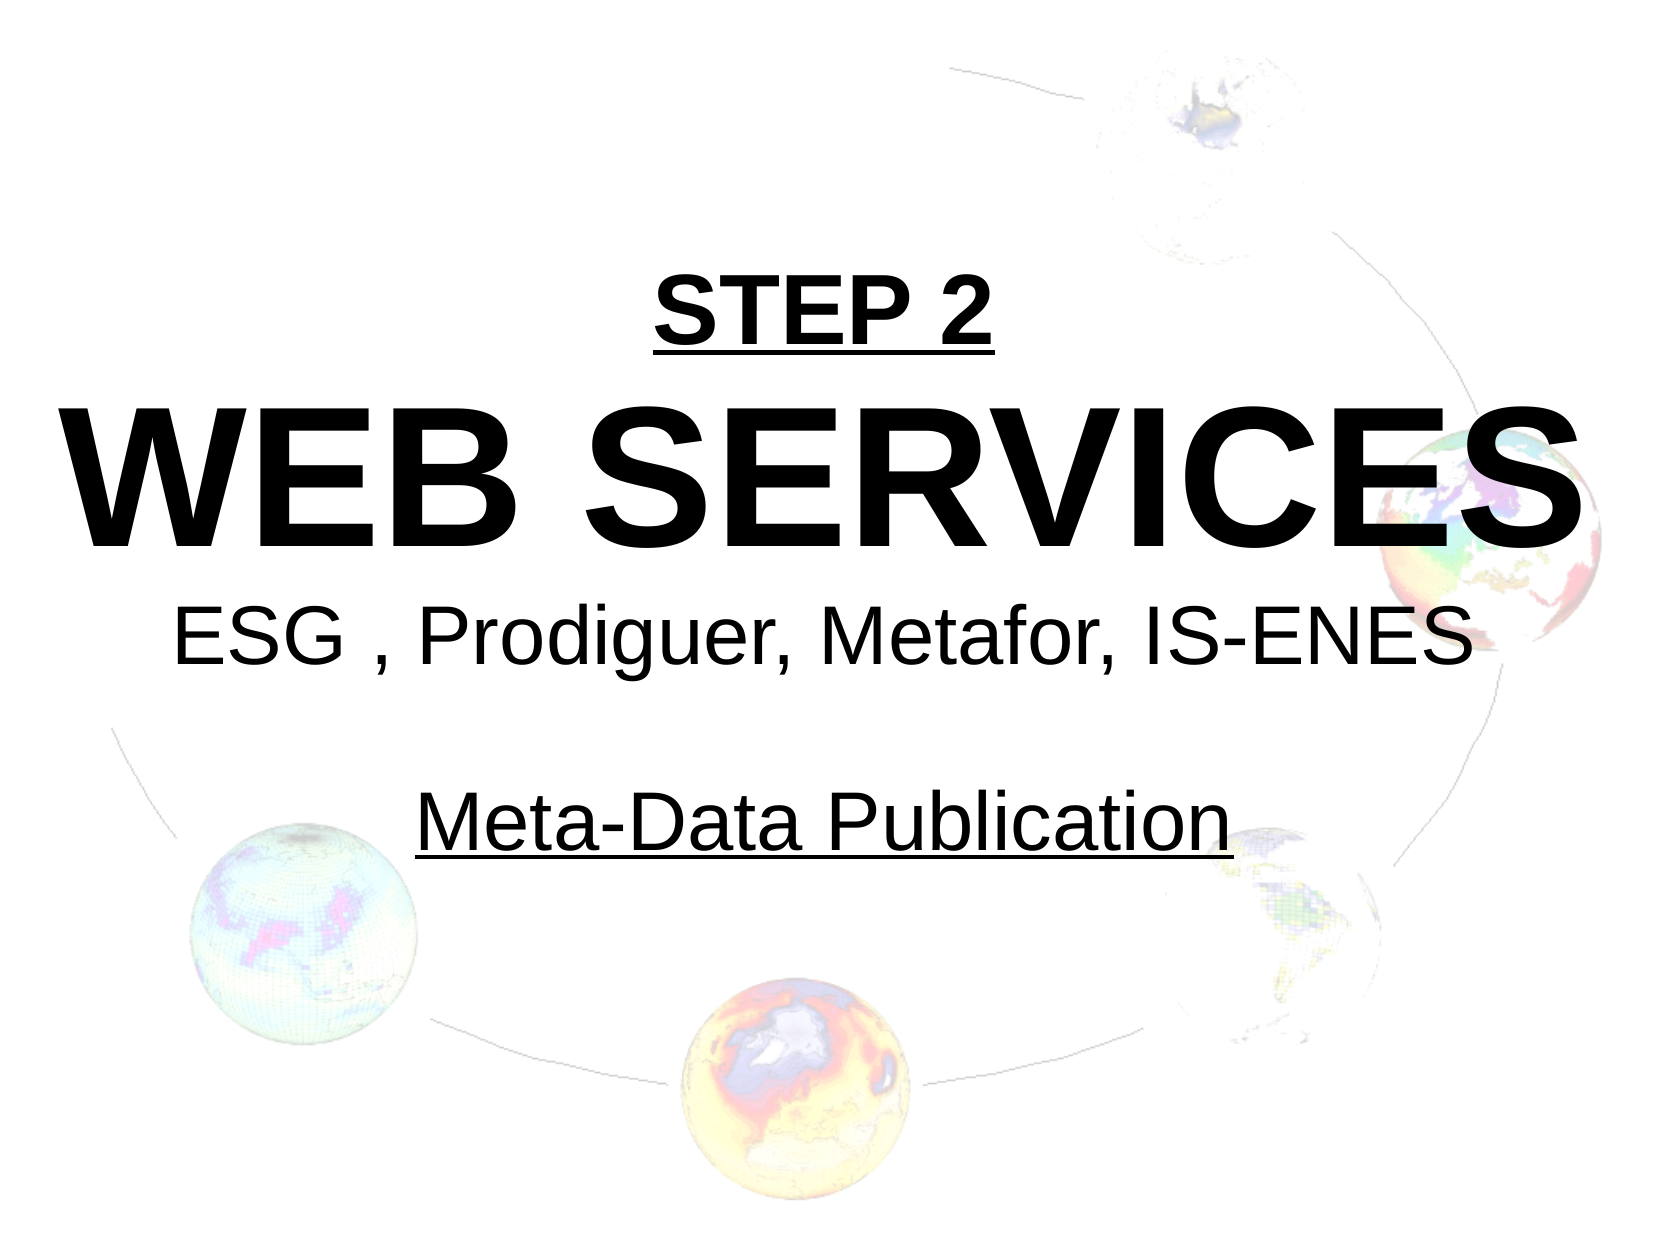

# STEP 2 WEB SERVICES ESG , Prodiguer, Metafor, IS-ENES Meta-Data Publication